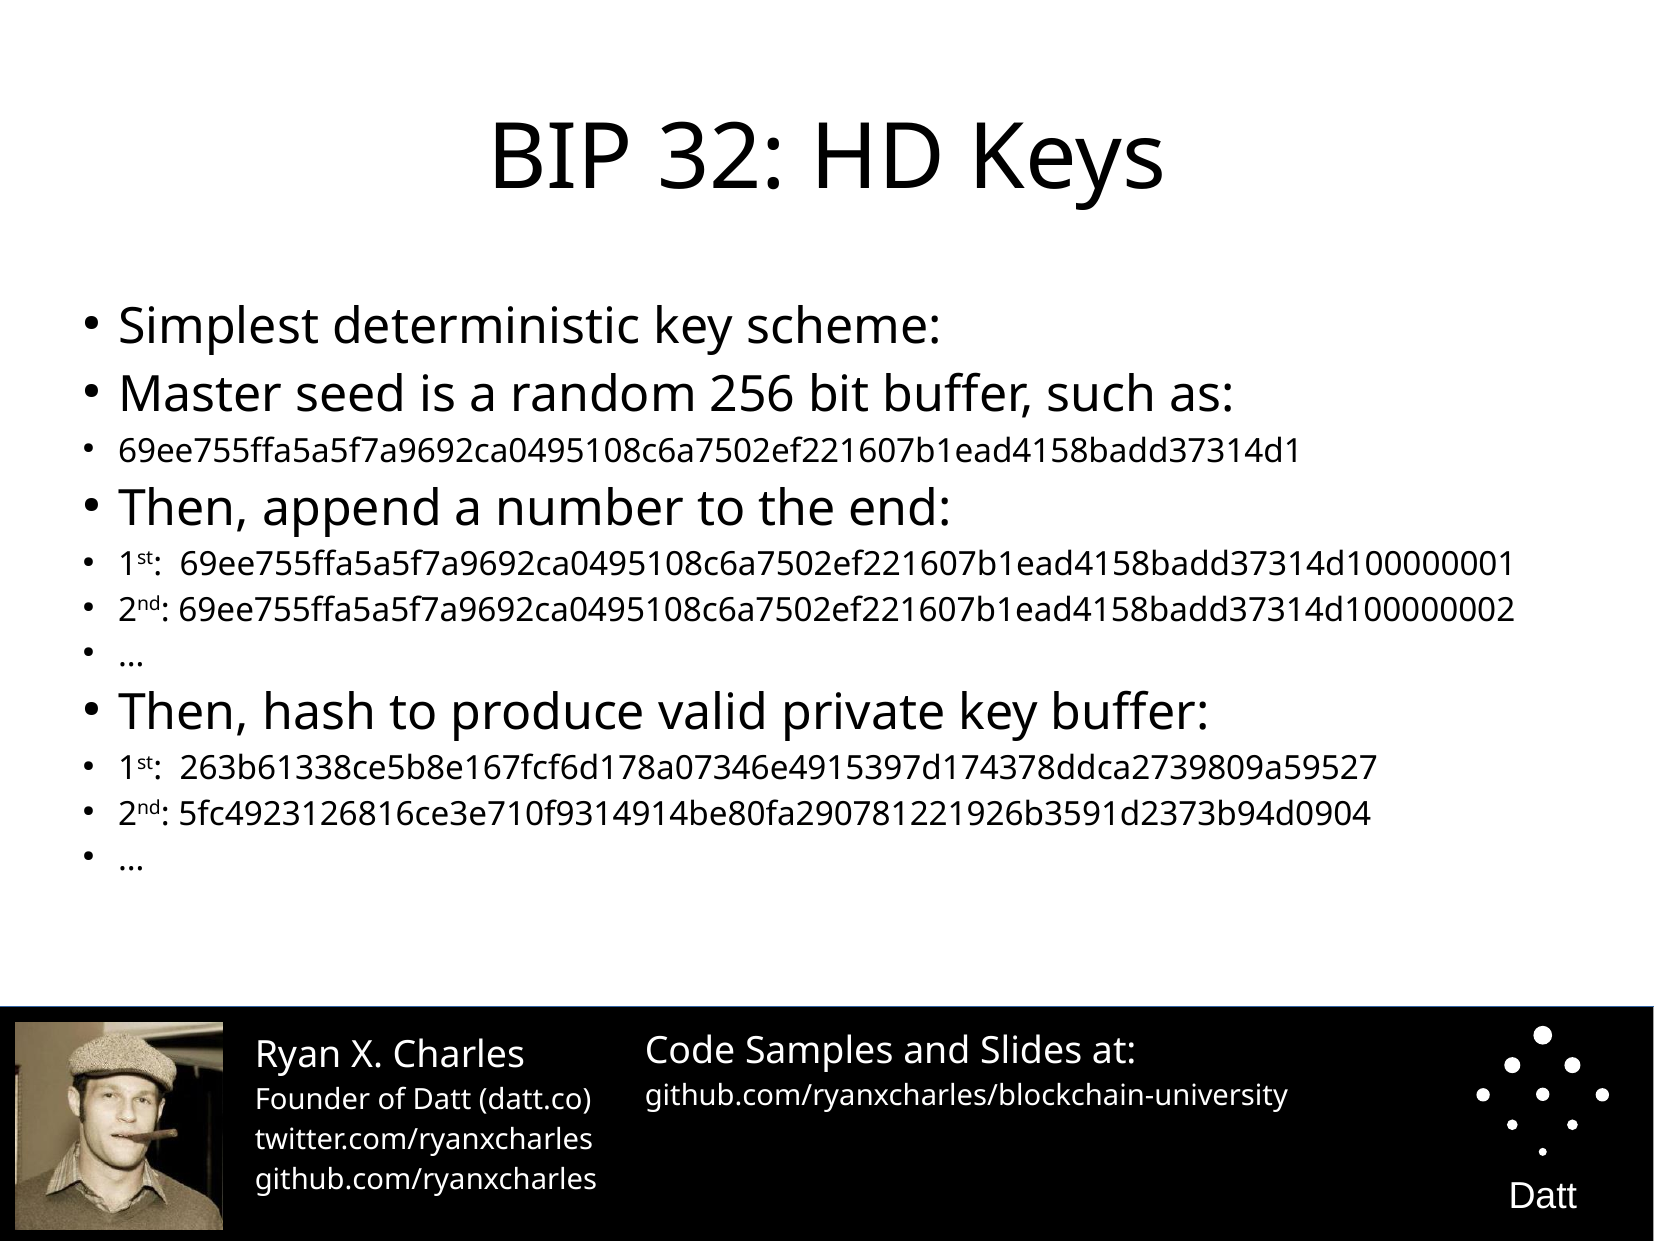

BIP 32: HD Keys
# Simplest deterministic key scheme:
Master seed is a random 256 bit buffer, such as:
69ee755ffa5a5f7a9692ca0495108c6a7502ef221607b1ead4158badd37314d1
Then, append a number to the end:
1st: 69ee755ffa5a5f7a9692ca0495108c6a7502ef221607b1ead4158badd37314d100000001
2nd: 69ee755ffa5a5f7a9692ca0495108c6a7502ef221607b1ead4158badd37314d100000002
…
Then, hash to produce valid private key buffer:
1st: 263b61338ce5b8e167fcf6d178a07346e4915397d174378ddca2739809a59527
2nd: 5fc4923126816ce3e710f9314914be80fa290781221926b3591d2373b94d0904
…
Code Samples and Slides at:
github.com/ryanxcharles/blockchain-university
Ryan X. Charles
Founder of Datt (datt.co)
twitter.com/ryanxcharles
github.com/ryanxcharles
Datt